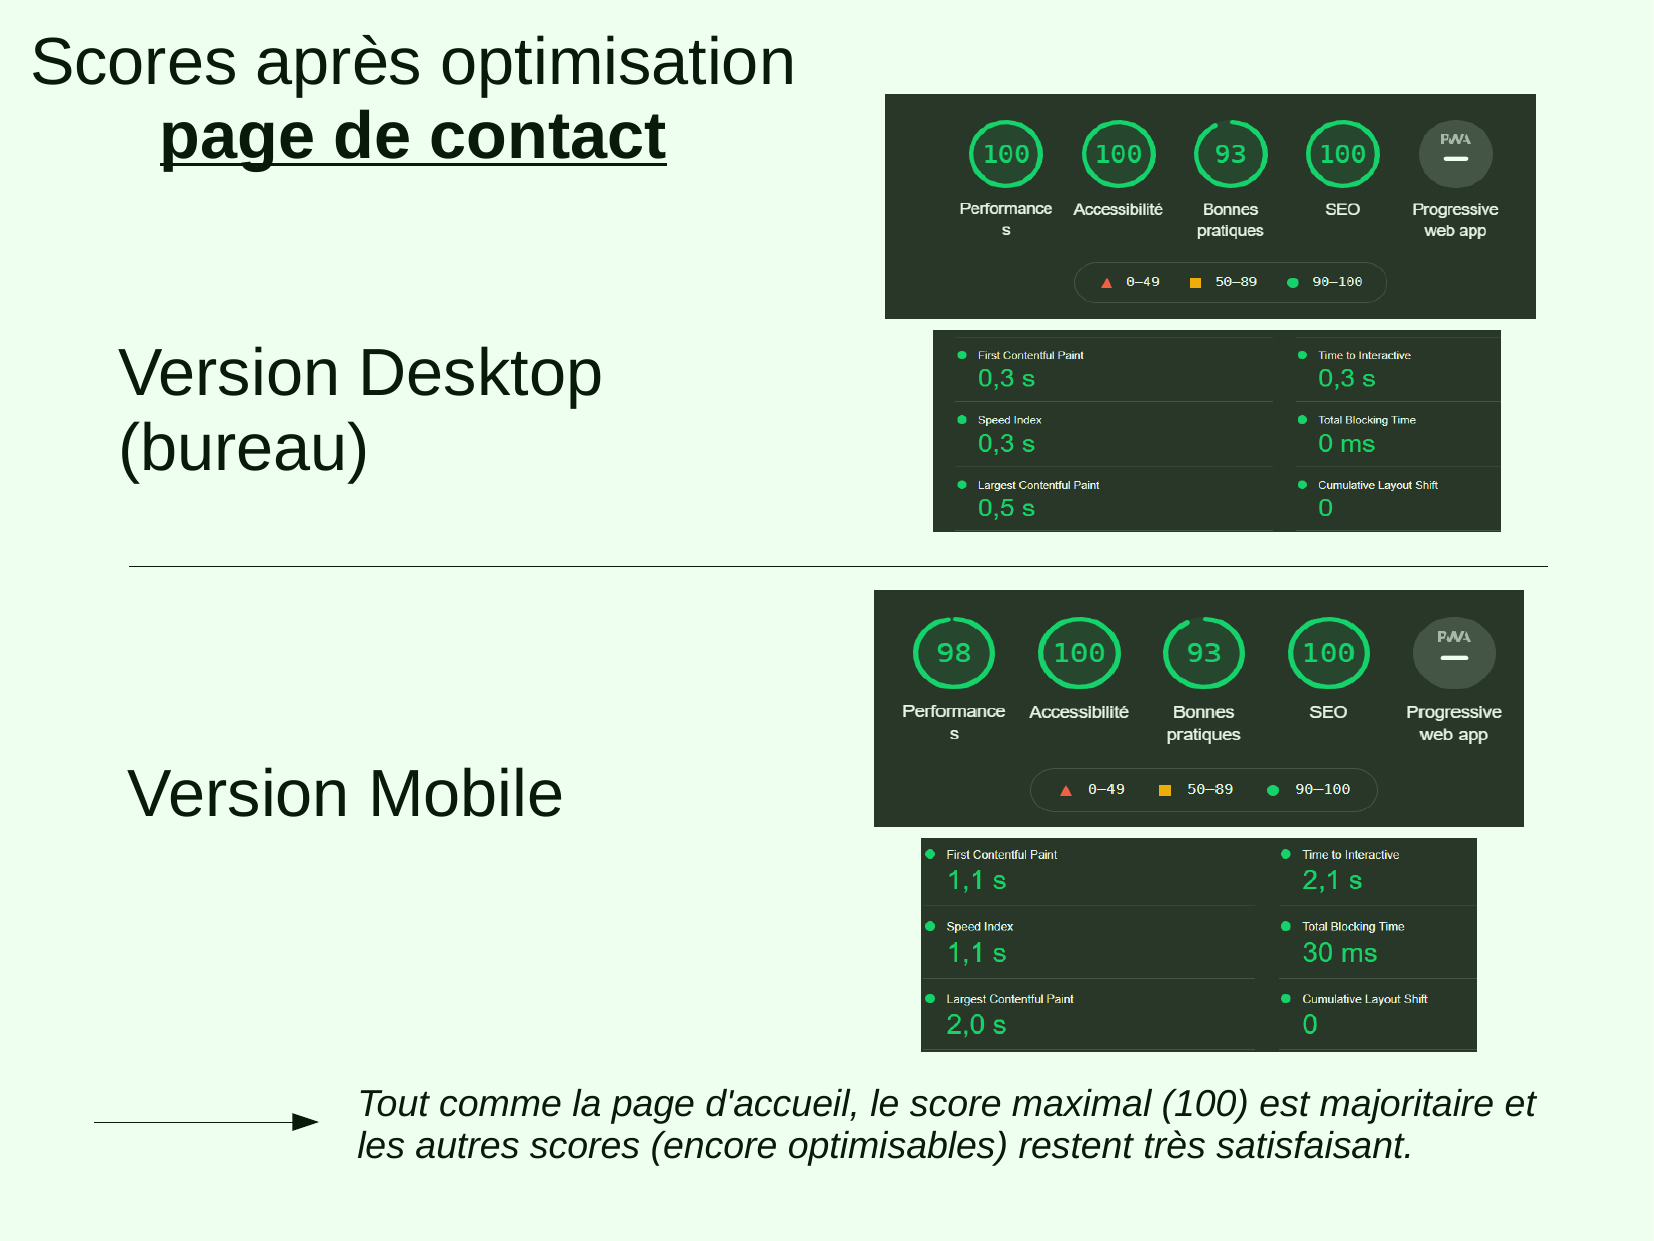

Scores après optimisation page de contact
# Version Desktop (bureau)
Version Mobile
Tout comme la page d'accueil, le score maximal (100) est majoritaire et les autres scores (encore optimisables) restent très satisfaisant.